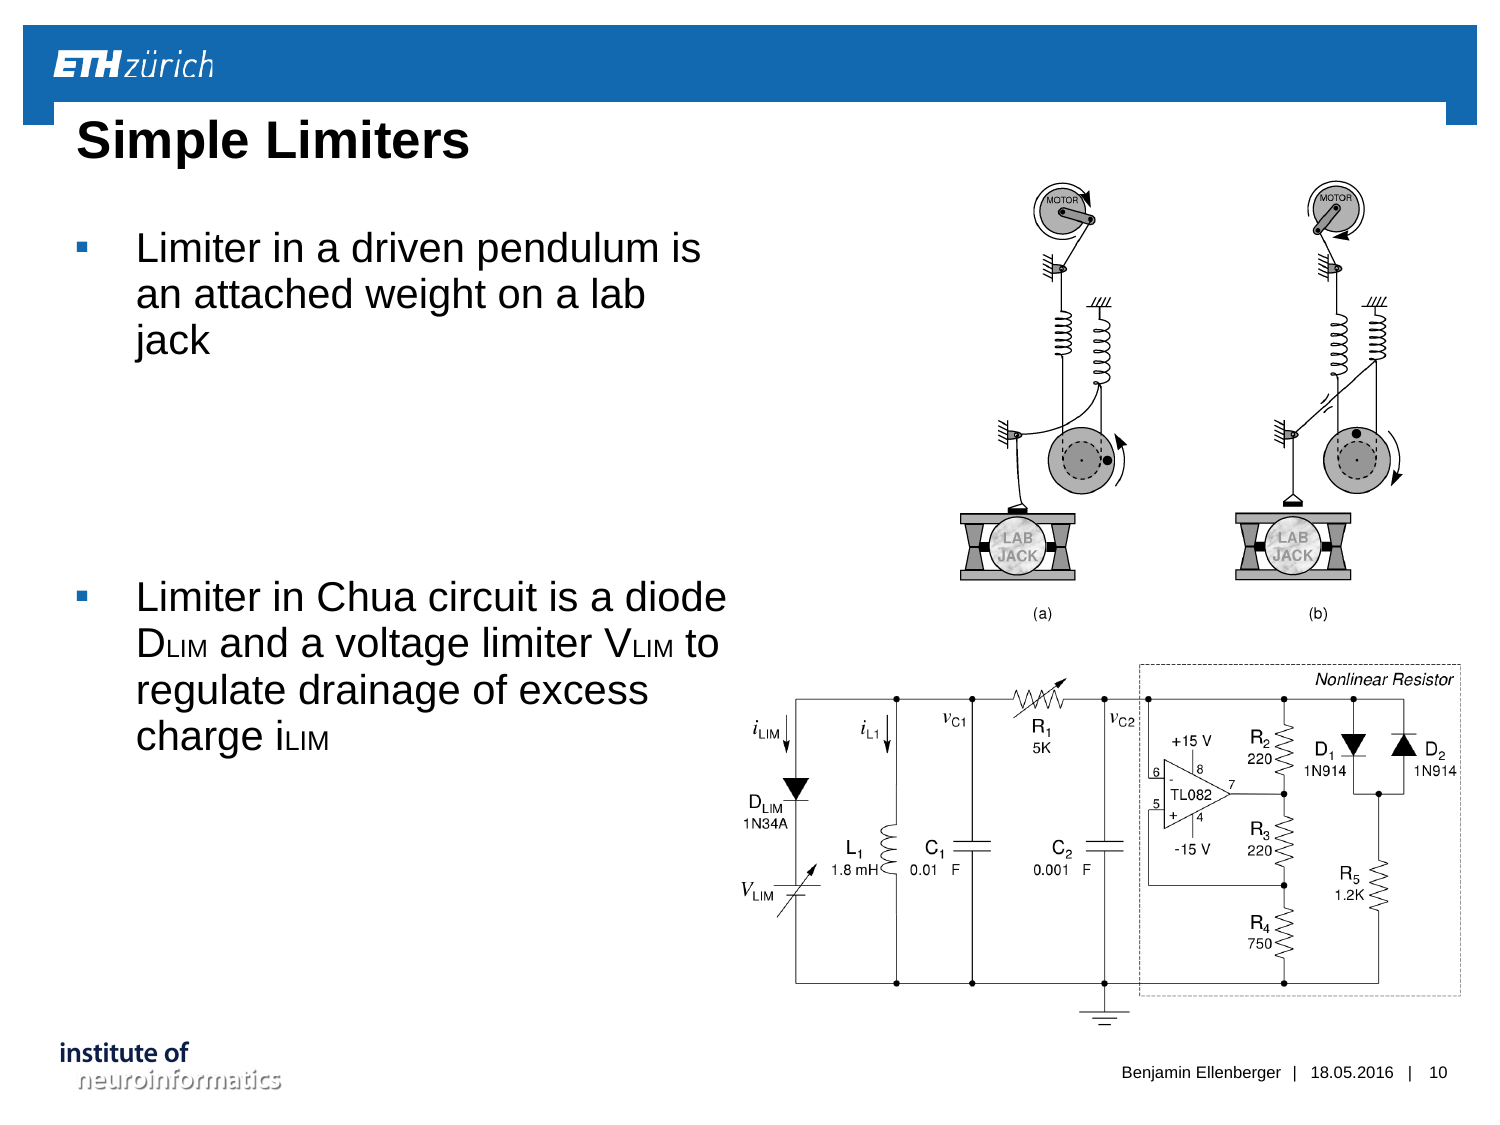

# Simple Limiters
Limiter in a driven pendulum is an attached weight on a lab jack
Limiter in Chua circuit is a diode DLIM and a voltage limiter VLIM to regulate drainage of excess charge iLIM
First name Surname (edit via “View” > “Header & Footer”)
12.12.2014
10